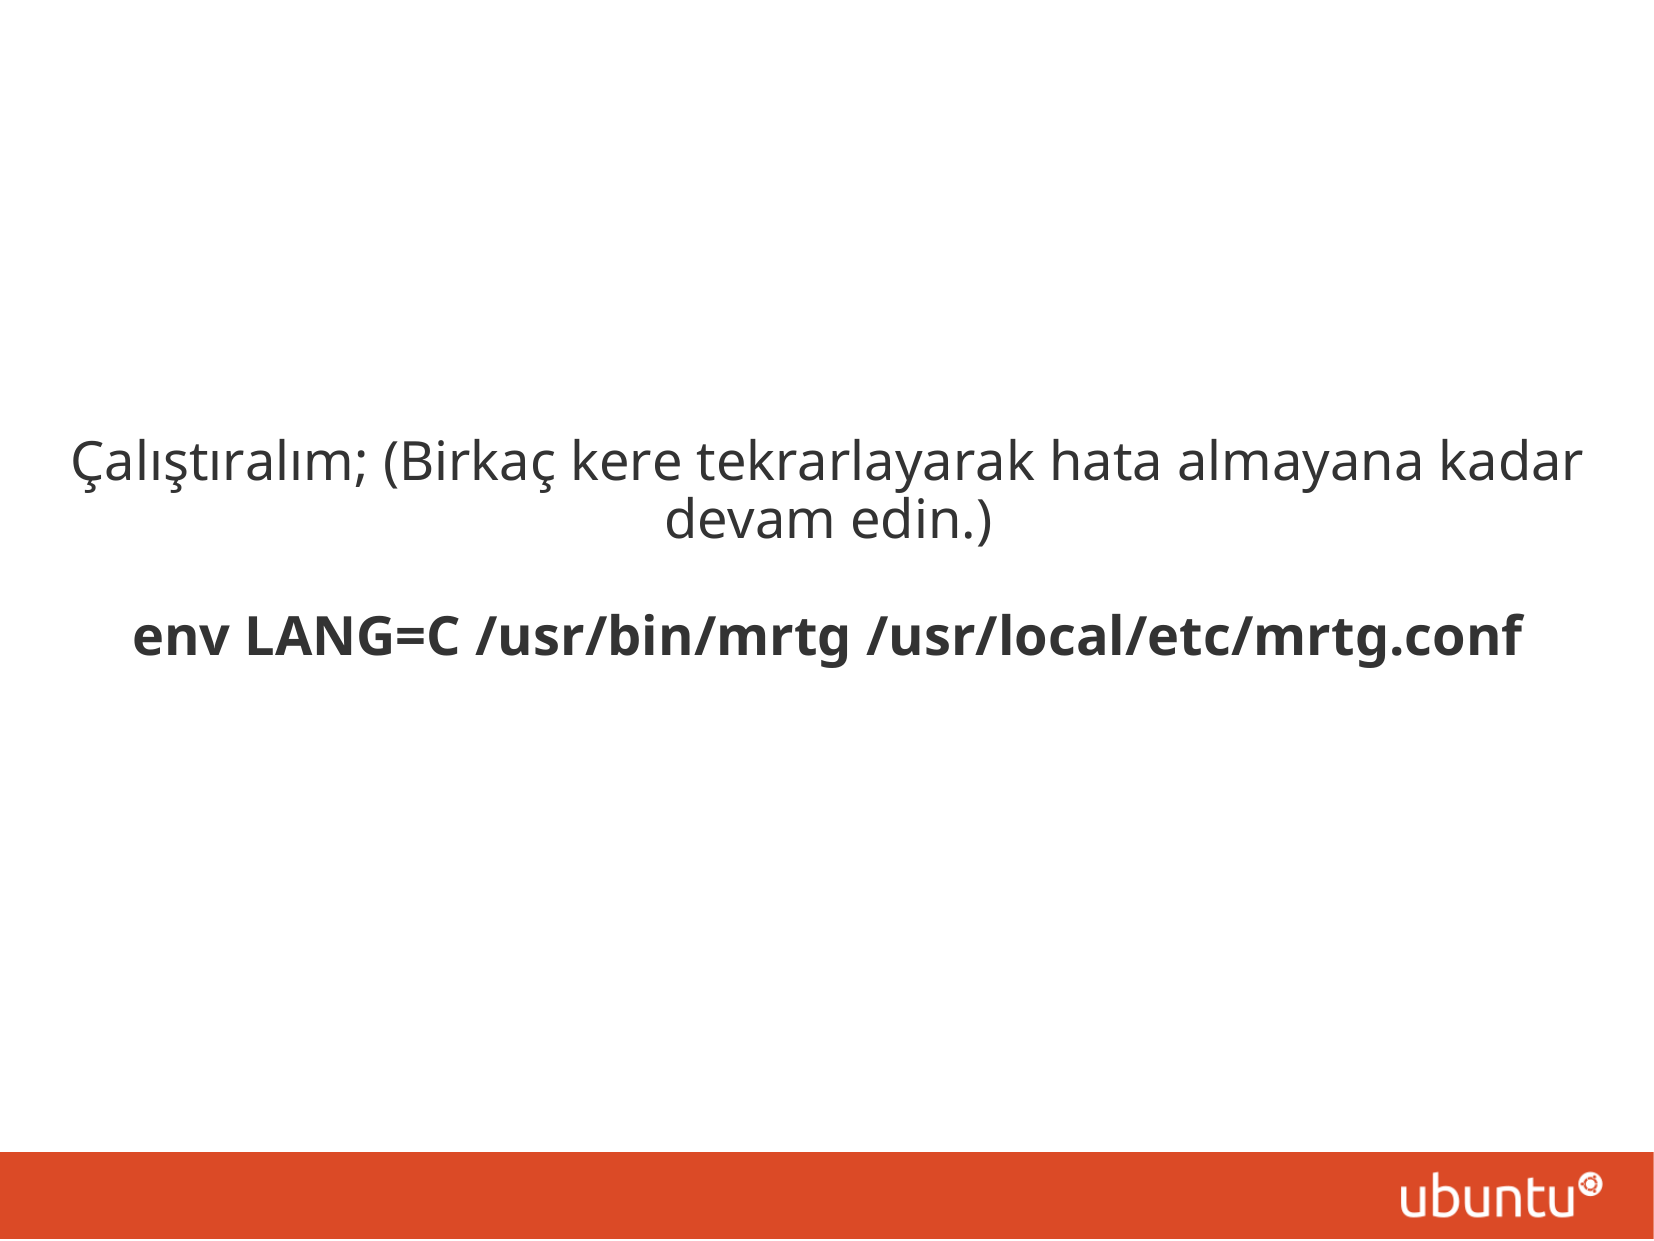

# Çalıştıralım; (Birkaç kere tekrarlayarak hata almayana kadar devam edin.) env LANG=C /usr/bin/mrtg /usr/local/etc/mrtg.conf